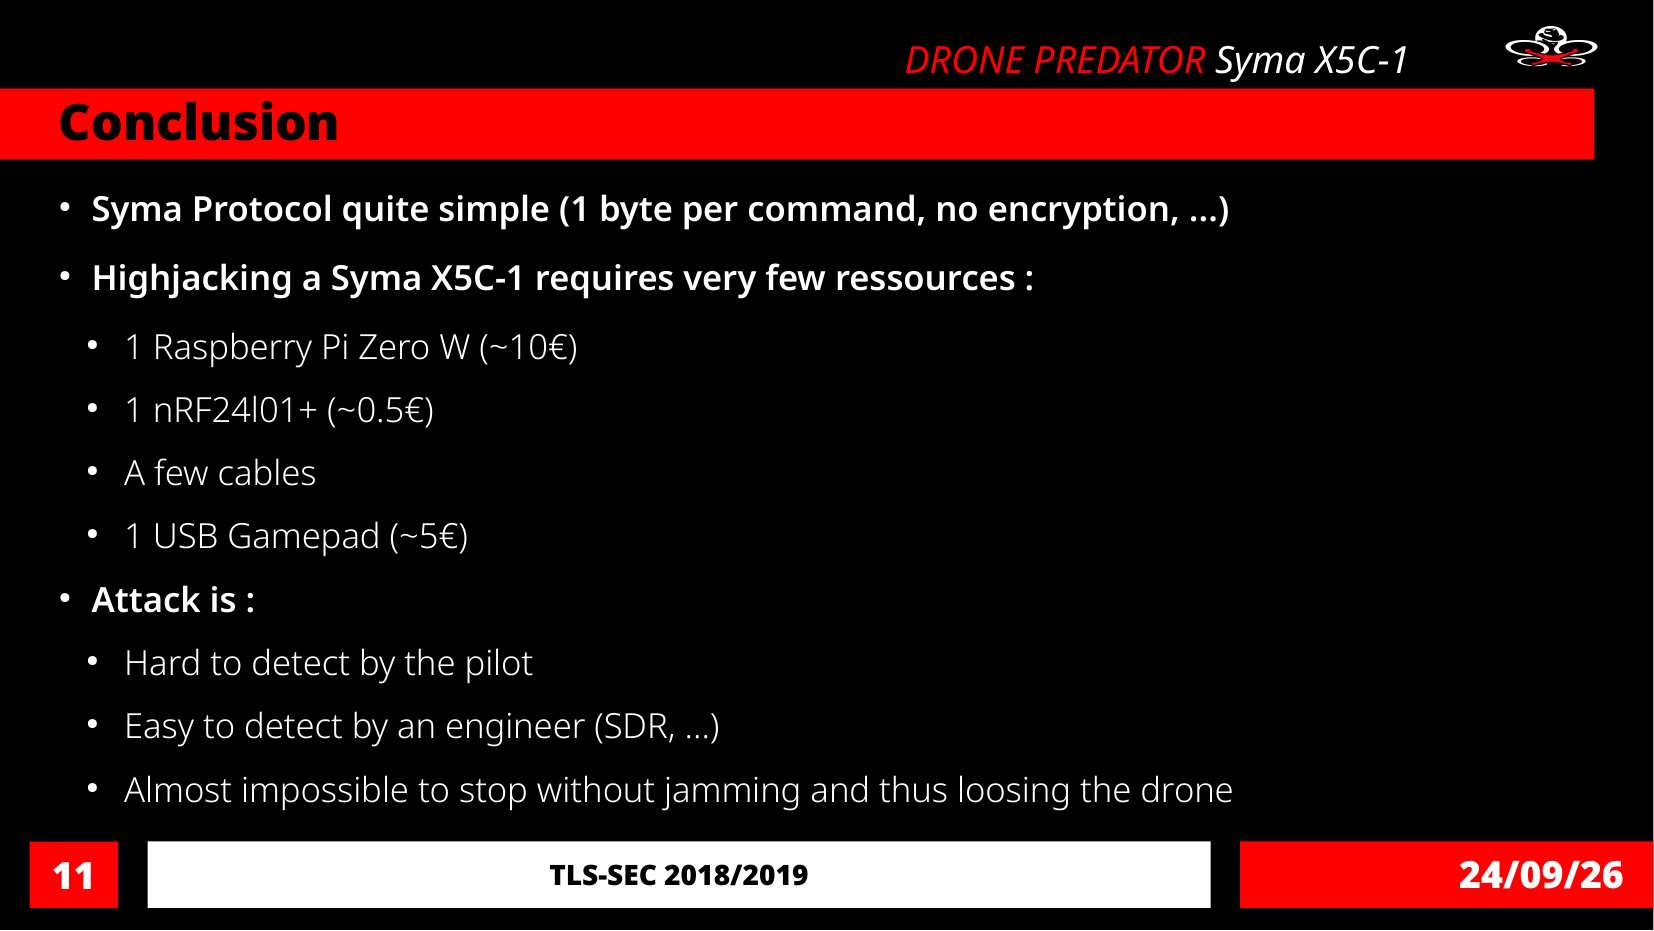

# Conclusion
Syma Protocol quite simple (1 byte per command, no encryption, ...)
Highjacking a Syma X5C-1 requires very few ressources :
1 Raspberry Pi Zero W (~10€)
1 nRF24l01+ (~0.5€)
A few cables
1 USB Gamepad (~5€)
Attack is :
Hard to detect by the pilot
Easy to detect by an engineer (SDR, ...)
Almost impossible to stop without jamming and thus loosing the drone
11